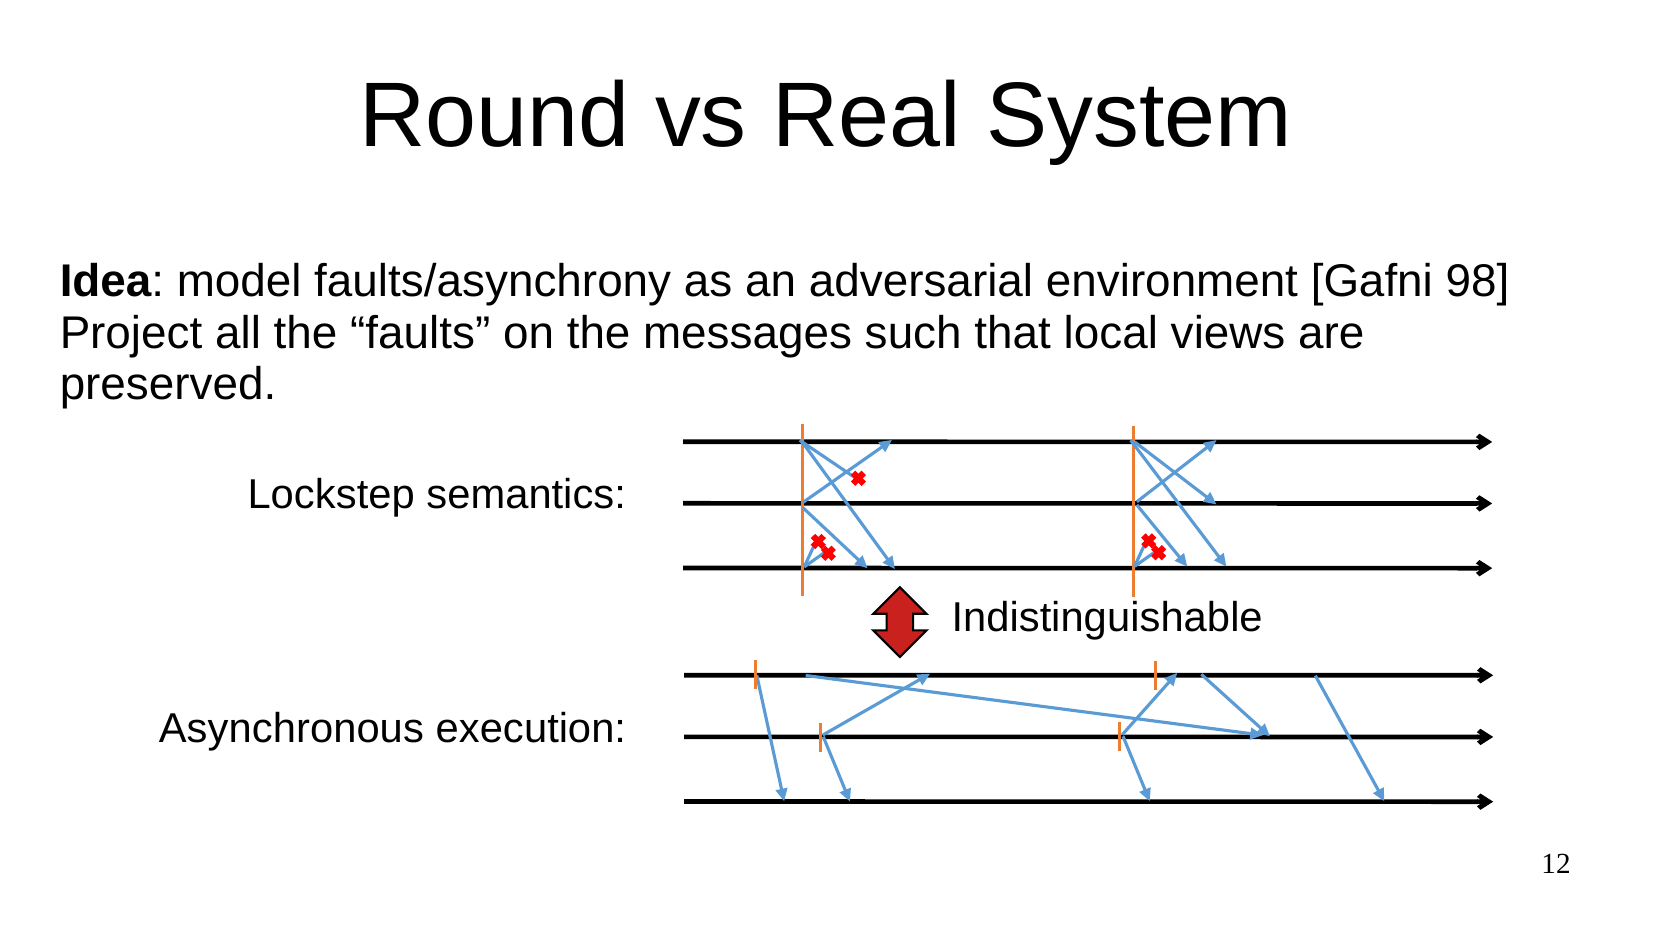

# Round vs Real System
Idea: model faults/asynchrony as an adversarial environment [Gafni 98]
Project all the “faults” on the messages such that local views are preserved.
Lockstep semantics:
Indistinguishable
Asynchronous execution:
12